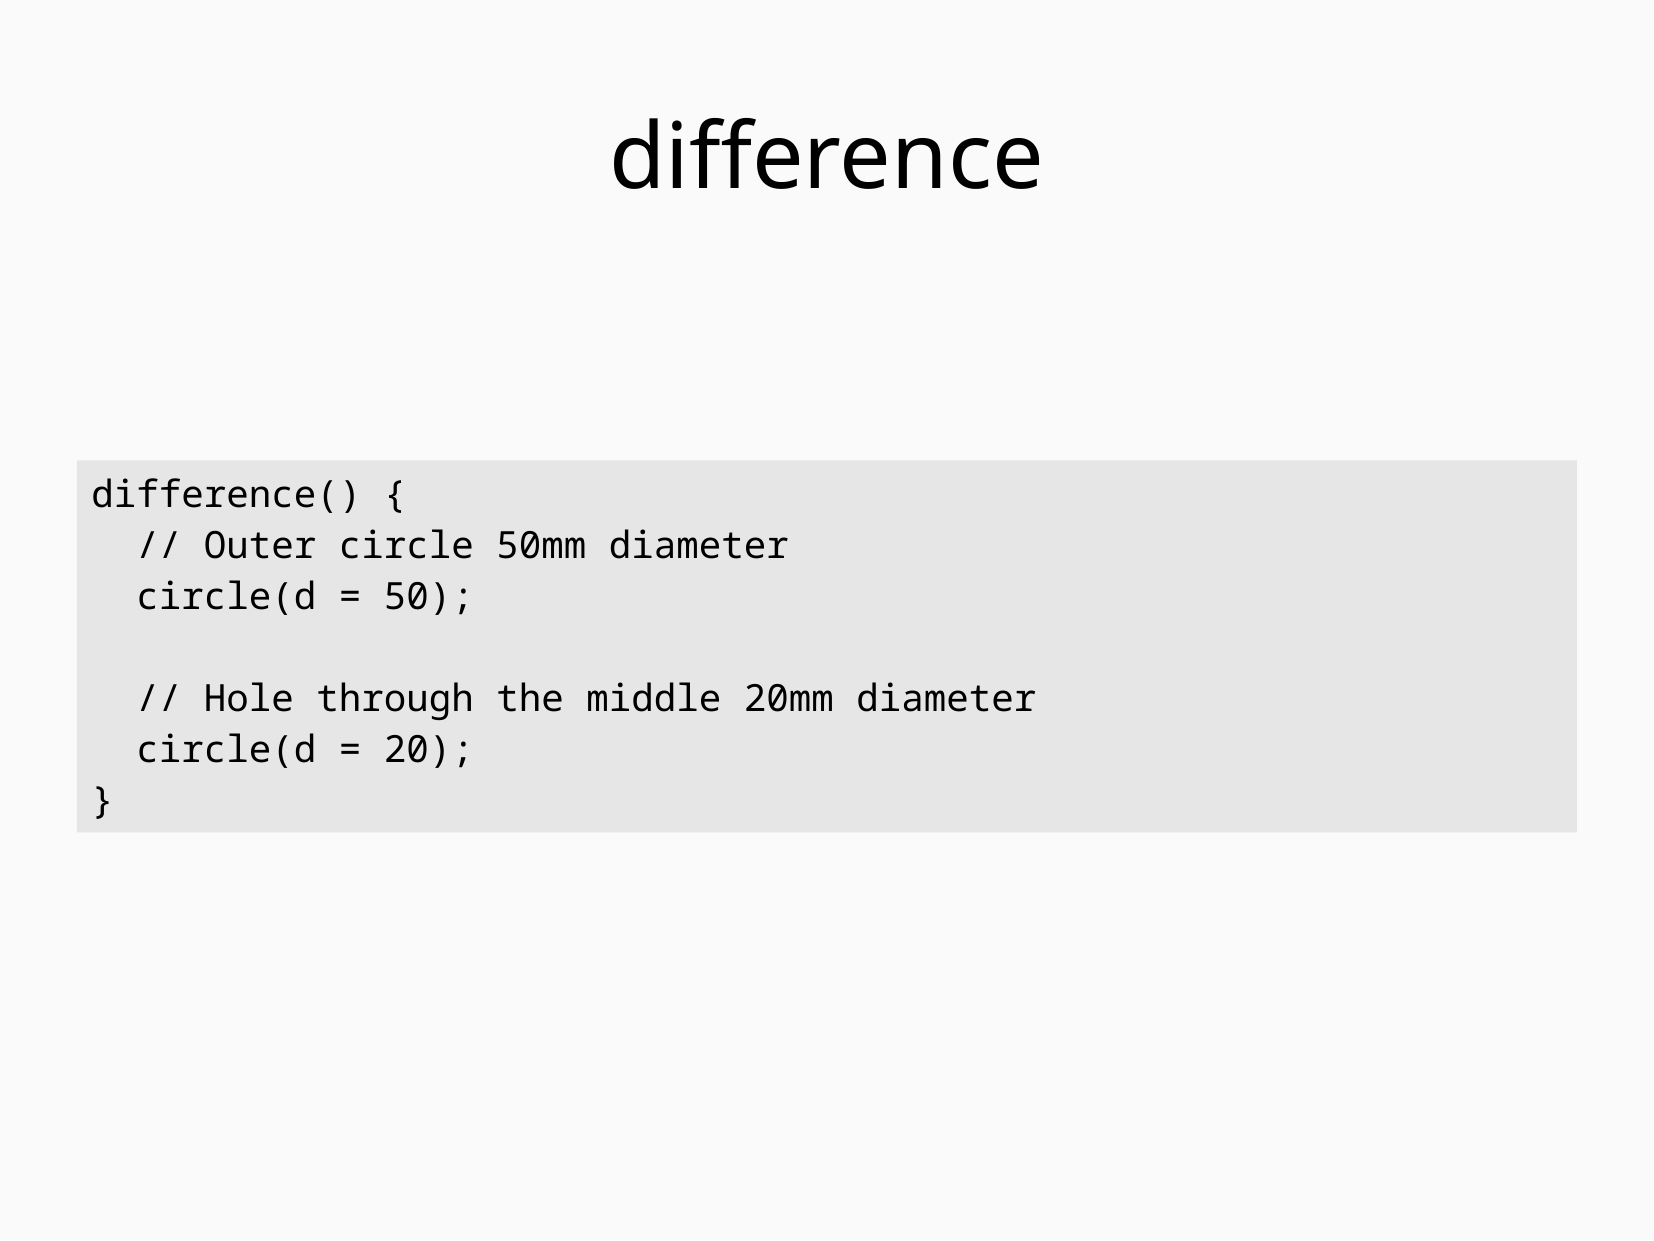

# difference
difference() {
 // Outer circle 50mm diameter
 circle(d = 50);
 // Hole through the middle 20mm diameter
 circle(d = 20);
}